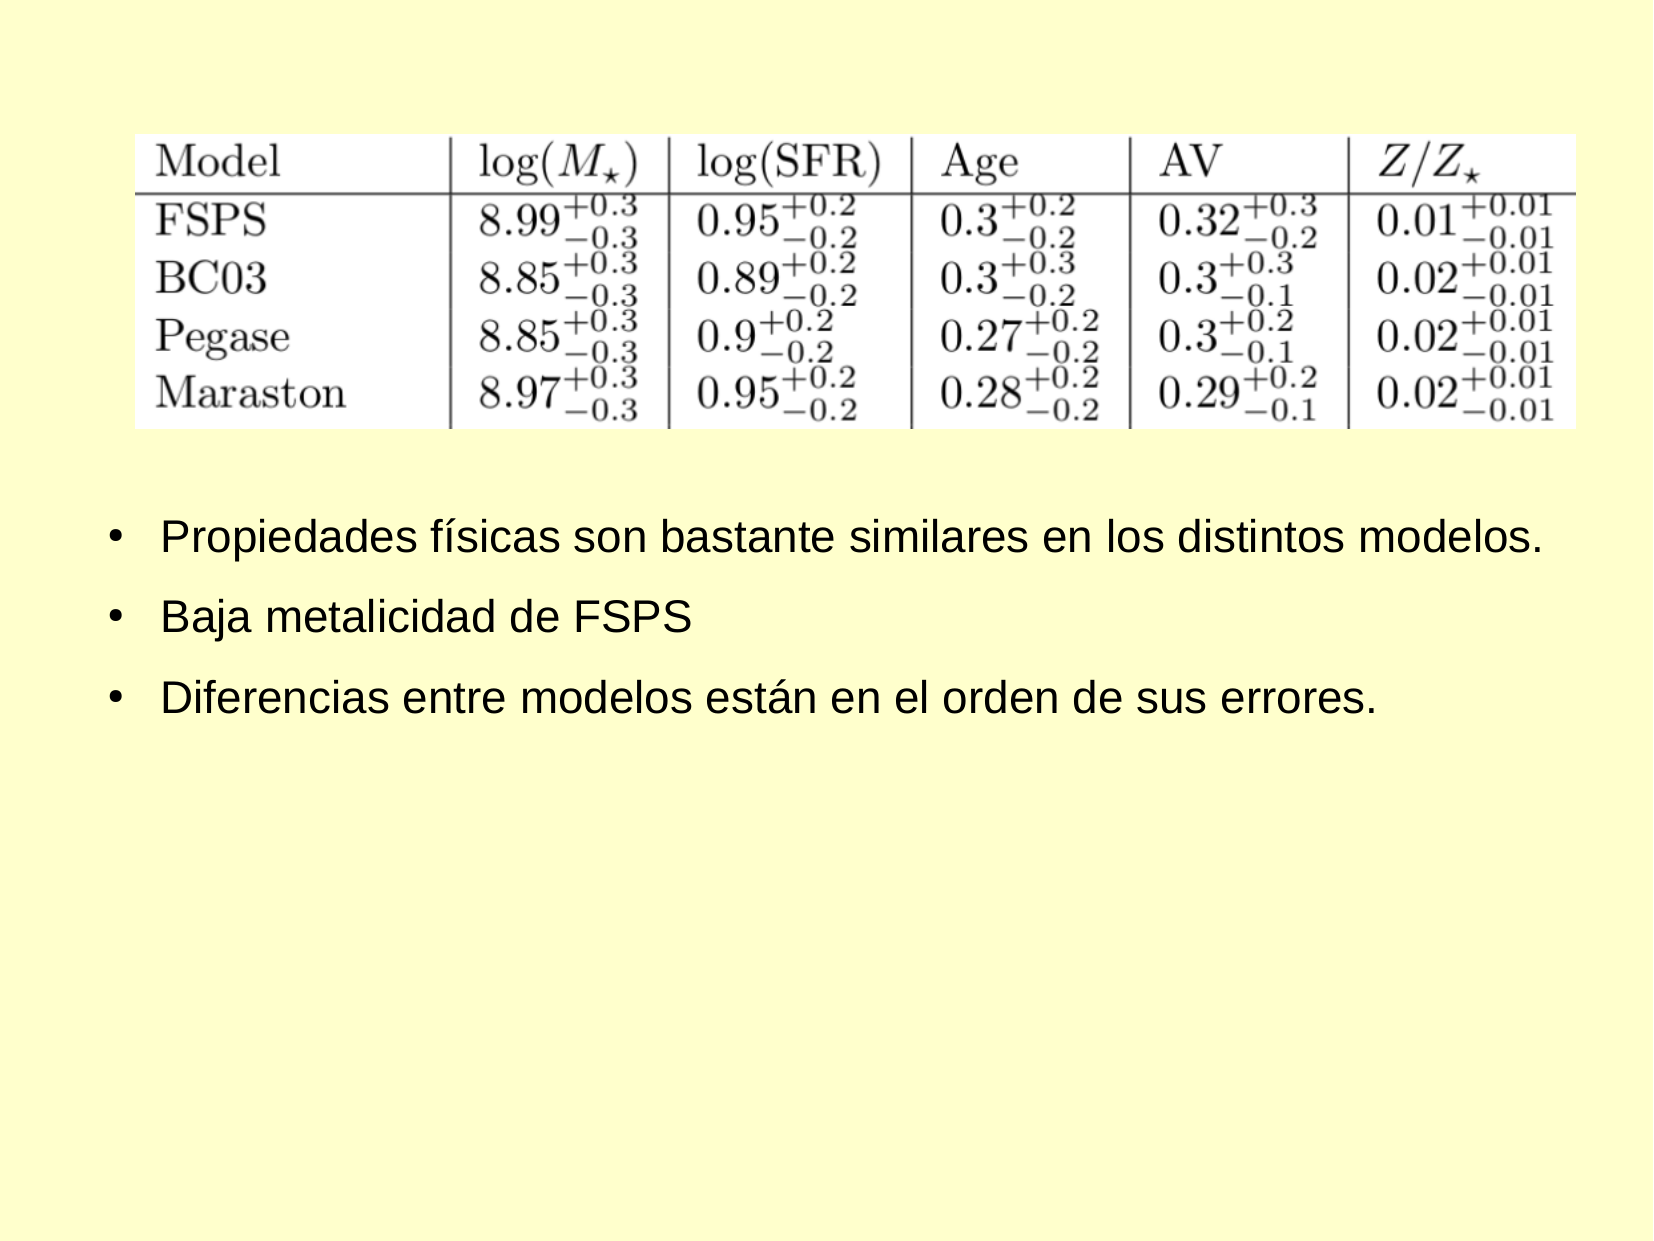

# Propiedades físicas son bastante similares en los distintos modelos.
Baja metalicidad de FSPS
Diferencias entre modelos están en el orden de sus errores.